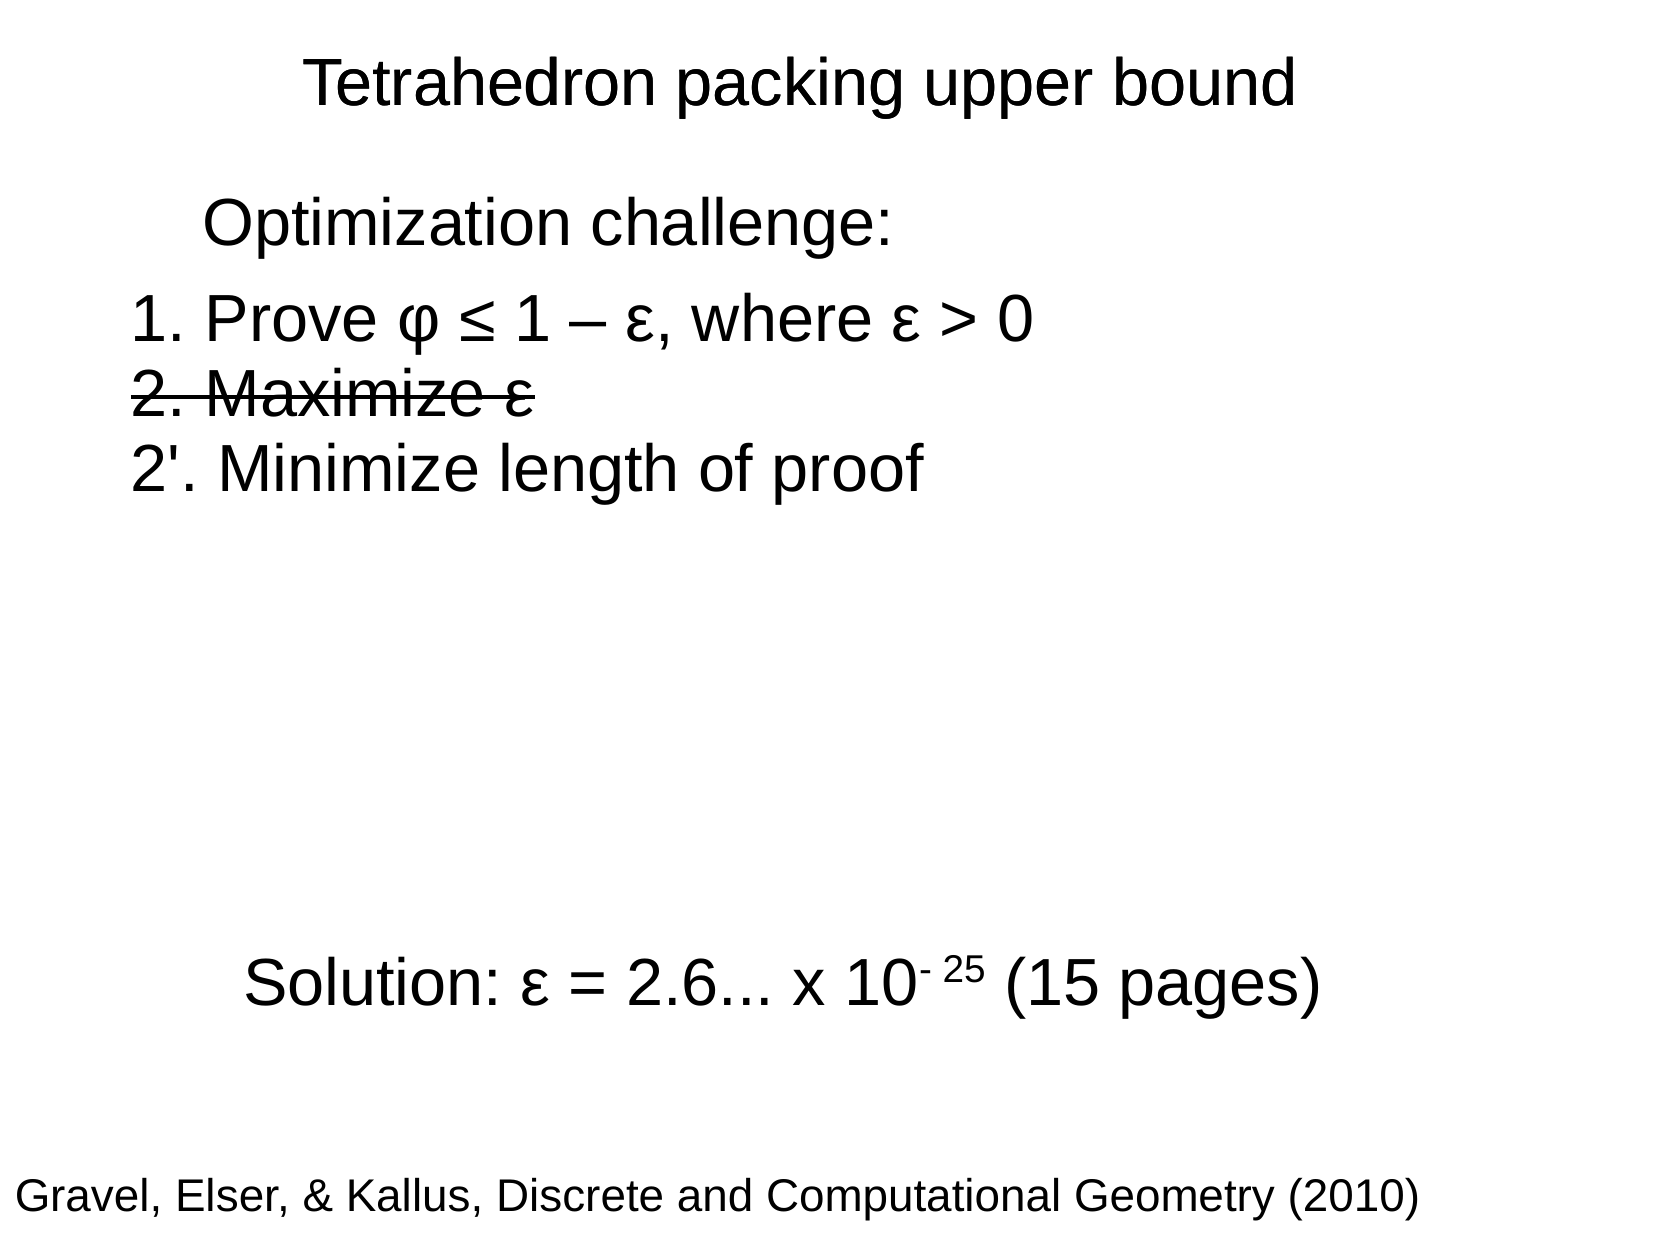

Tetrahedron packing upper bound
Tetrahedron packing upper bound
Optimization challenge:
1. Prove φ ≤ 1 – ε, where ε > 0
2. Maximize ε
2'. Minimize length of proof
Solution: ε = 2.6... x 10- 25 (15 pages)
Gravel, Elser, & Kallus, Discrete and Computational Geometry (2010)